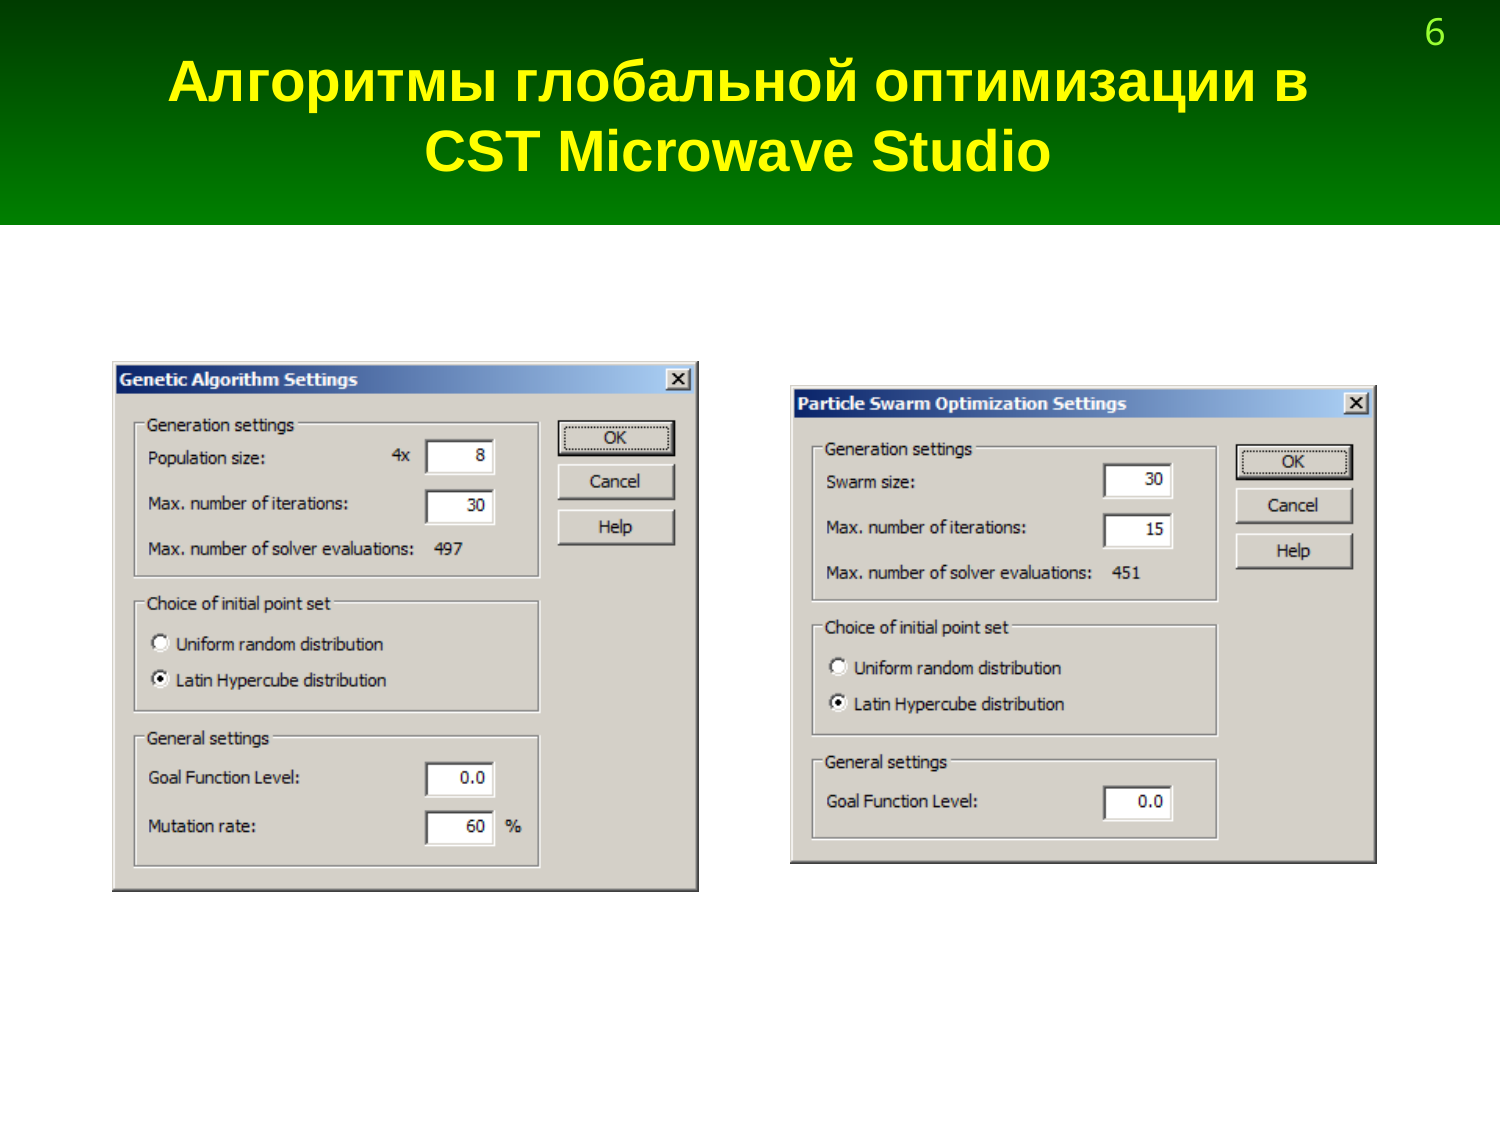

# Алгоритмы глобальной оптимизации в CST Microwave Studio